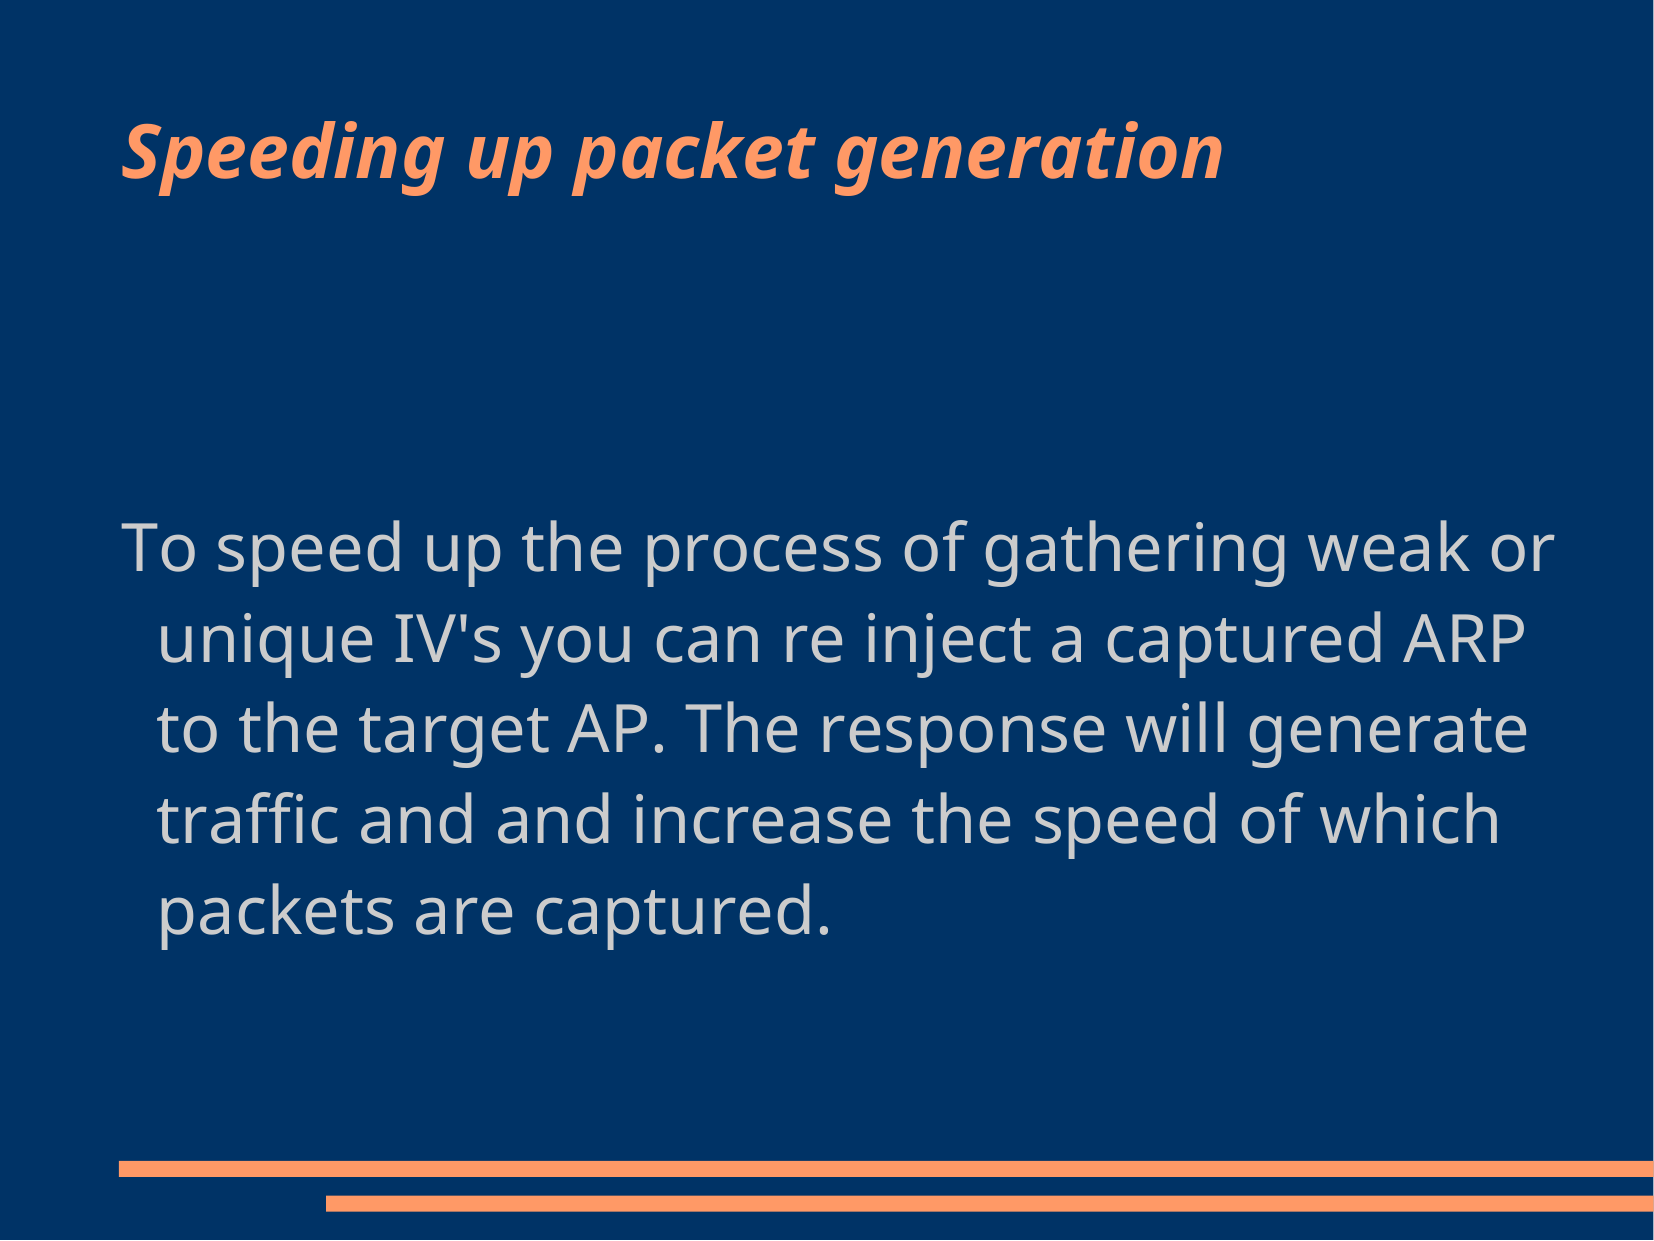

# Speeding up packet generation
To speed up the process of gathering weak or unique IV's you can re inject a captured ARP to the target AP. The response will generate traffic and and increase the speed of which packets are captured.